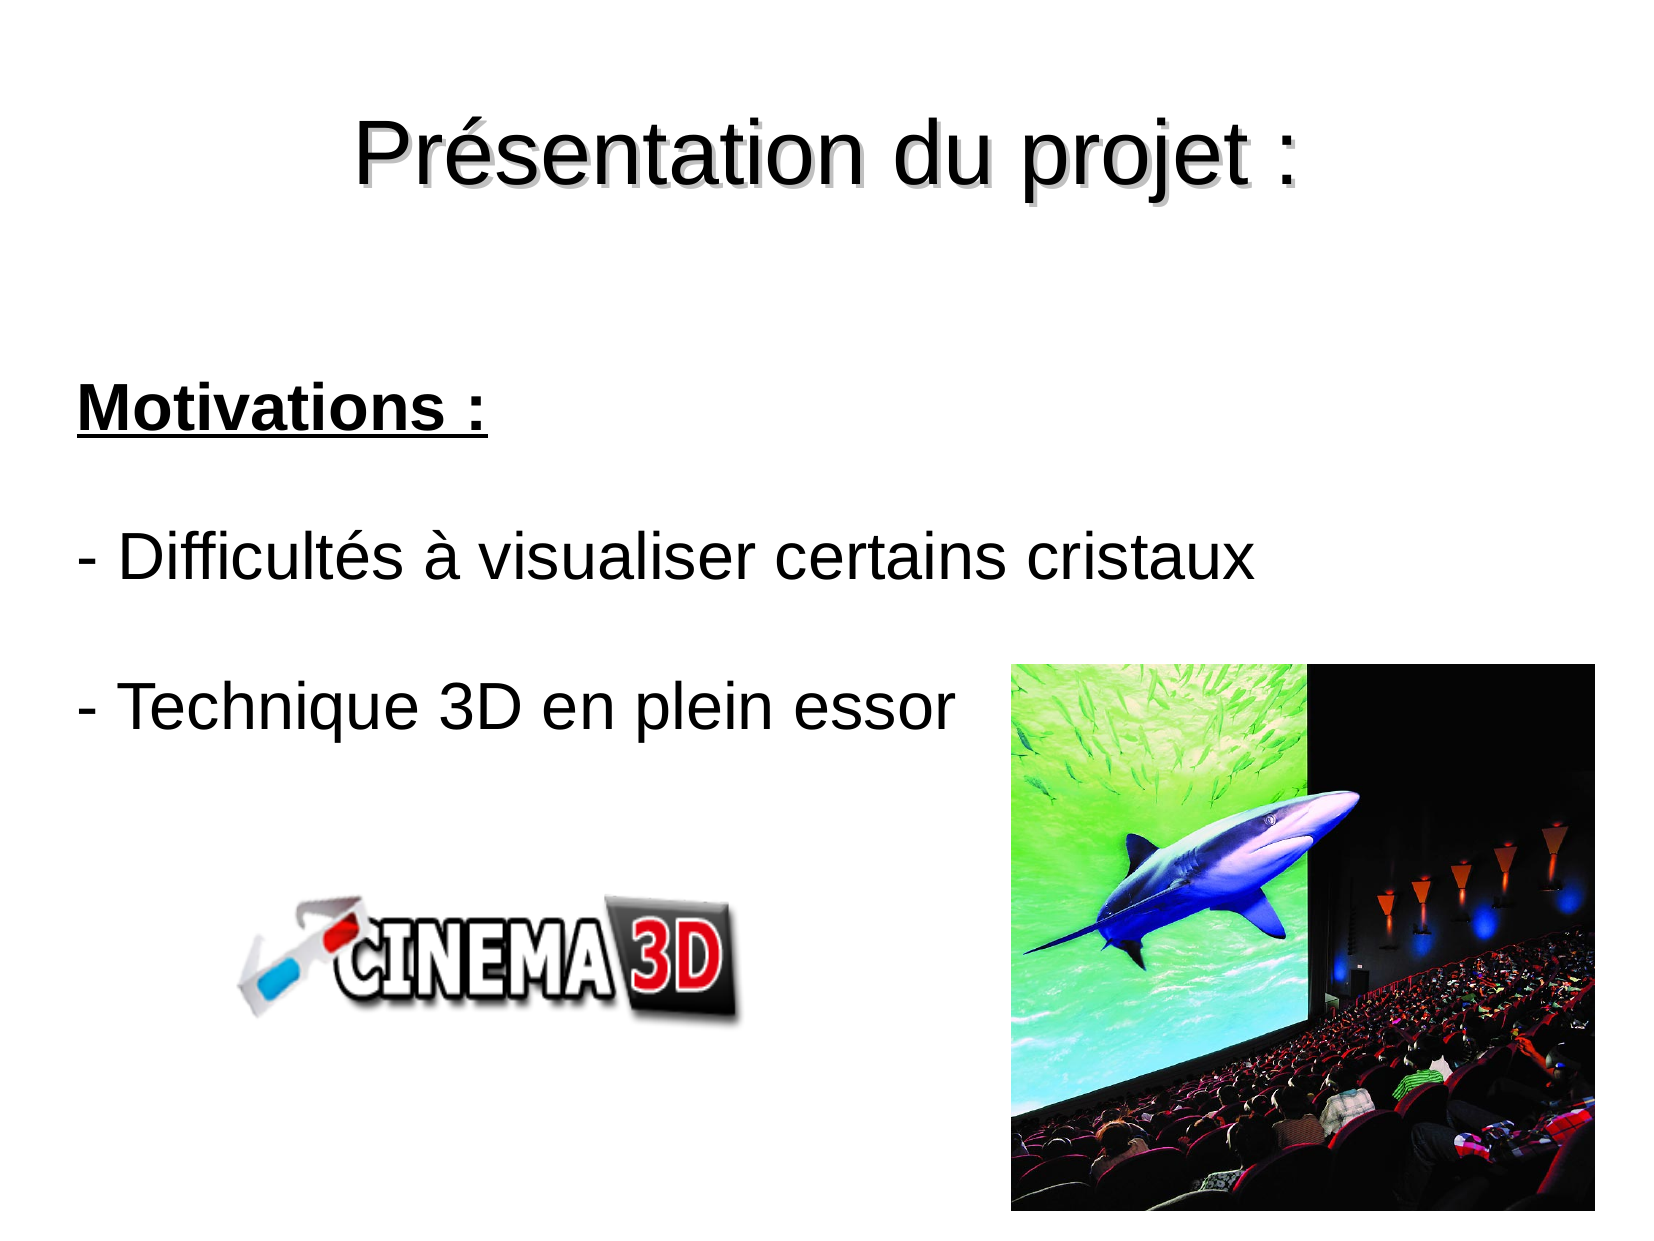

# Présentation du projet :
Motivations :
- Difficultés à visualiser certains cristaux
- Technique 3D en plein essor